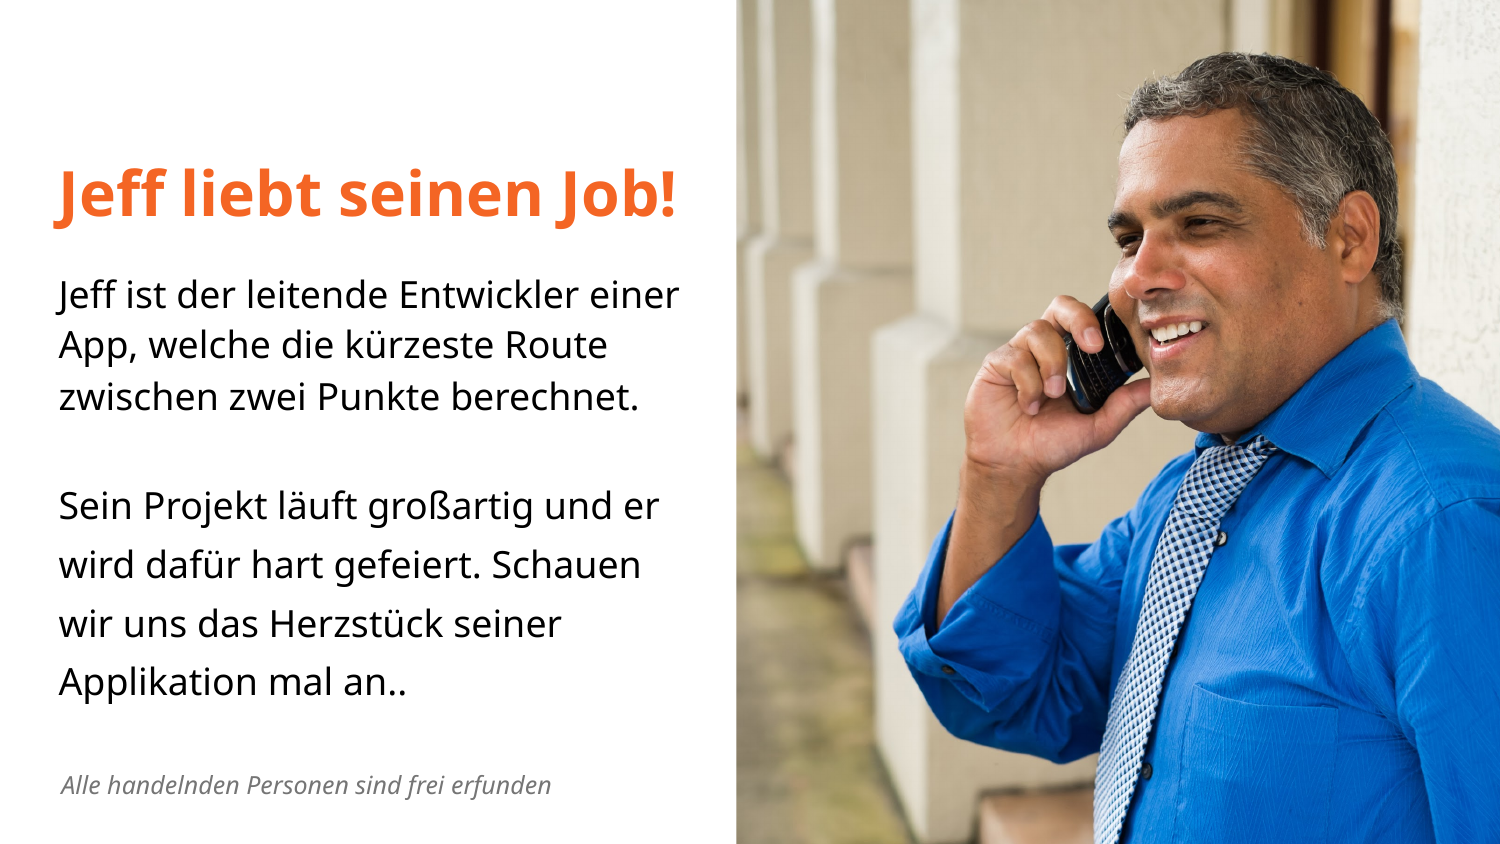

# Jeff liebt seinen Job!
Jeff ist der leitende Entwickler einer App, welche die kürzeste Route zwischen zwei Punkte berechnet.
Sein Projekt läuft großartig und er wird dafür hart gefeiert. Schauen wir uns das Herzstück seiner Applikation mal an..
Alle handelnden Personen sind frei erfunden